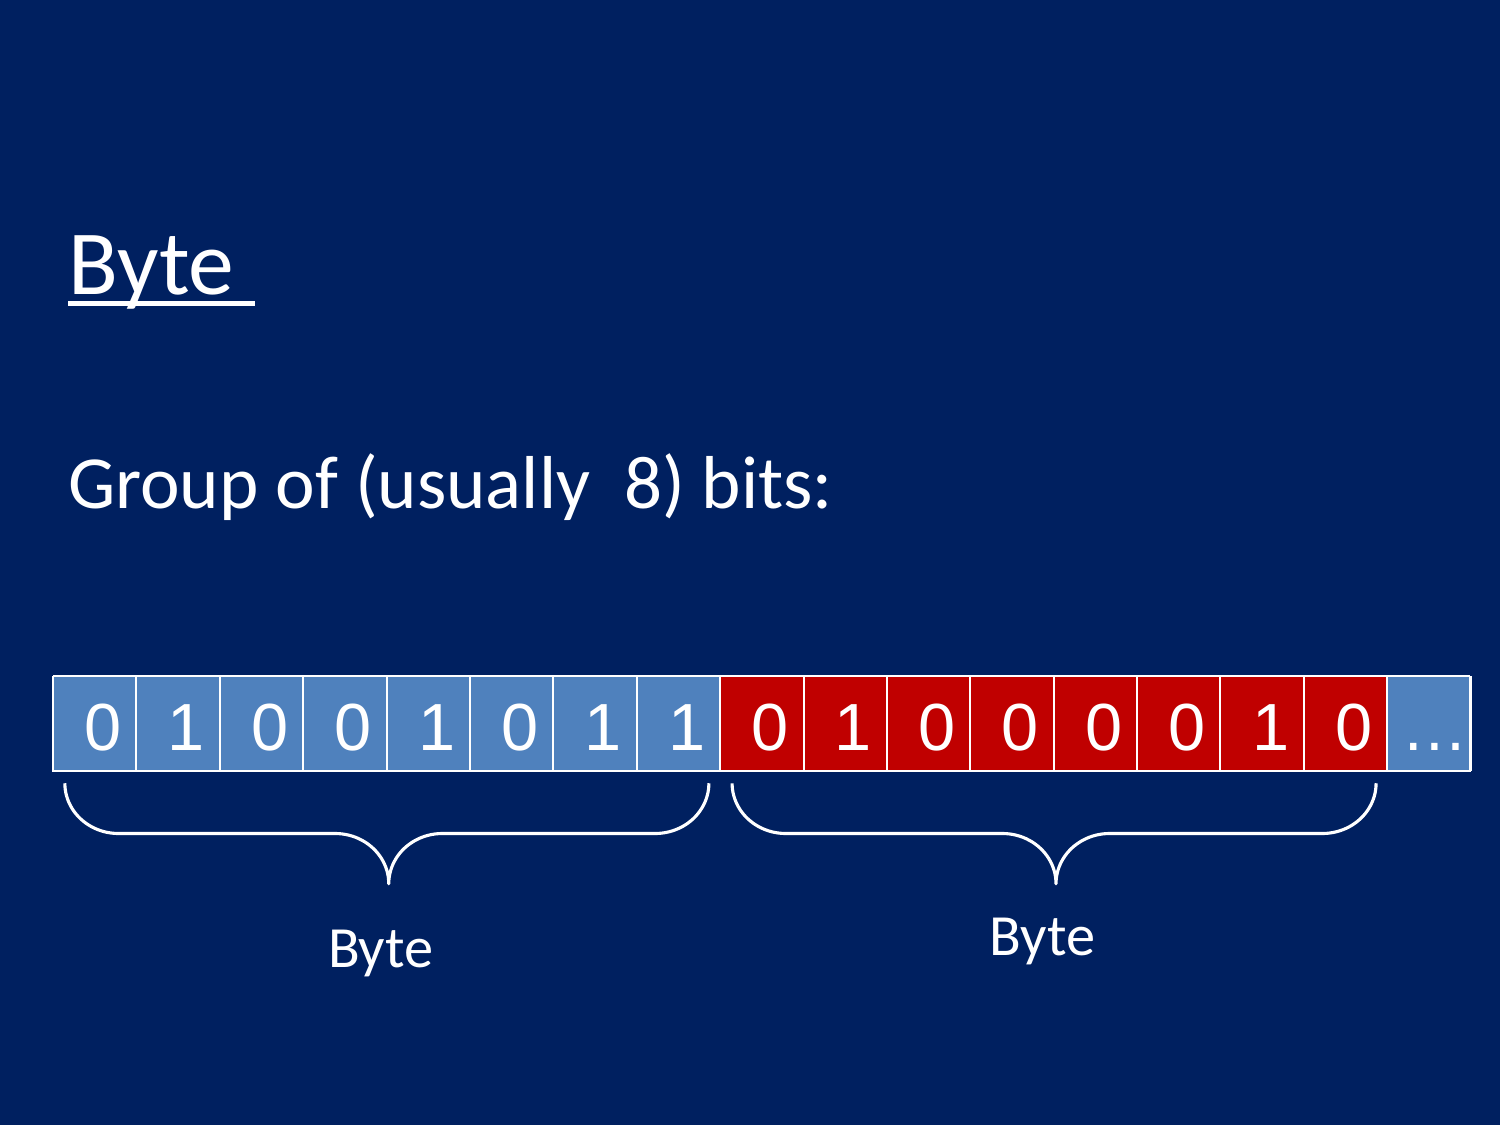

Byte
Group of (usually 8) bits:
0
1
0
0
1
0
1
1
0
1
0
0
0
0
1
0
…
Byte
Byte